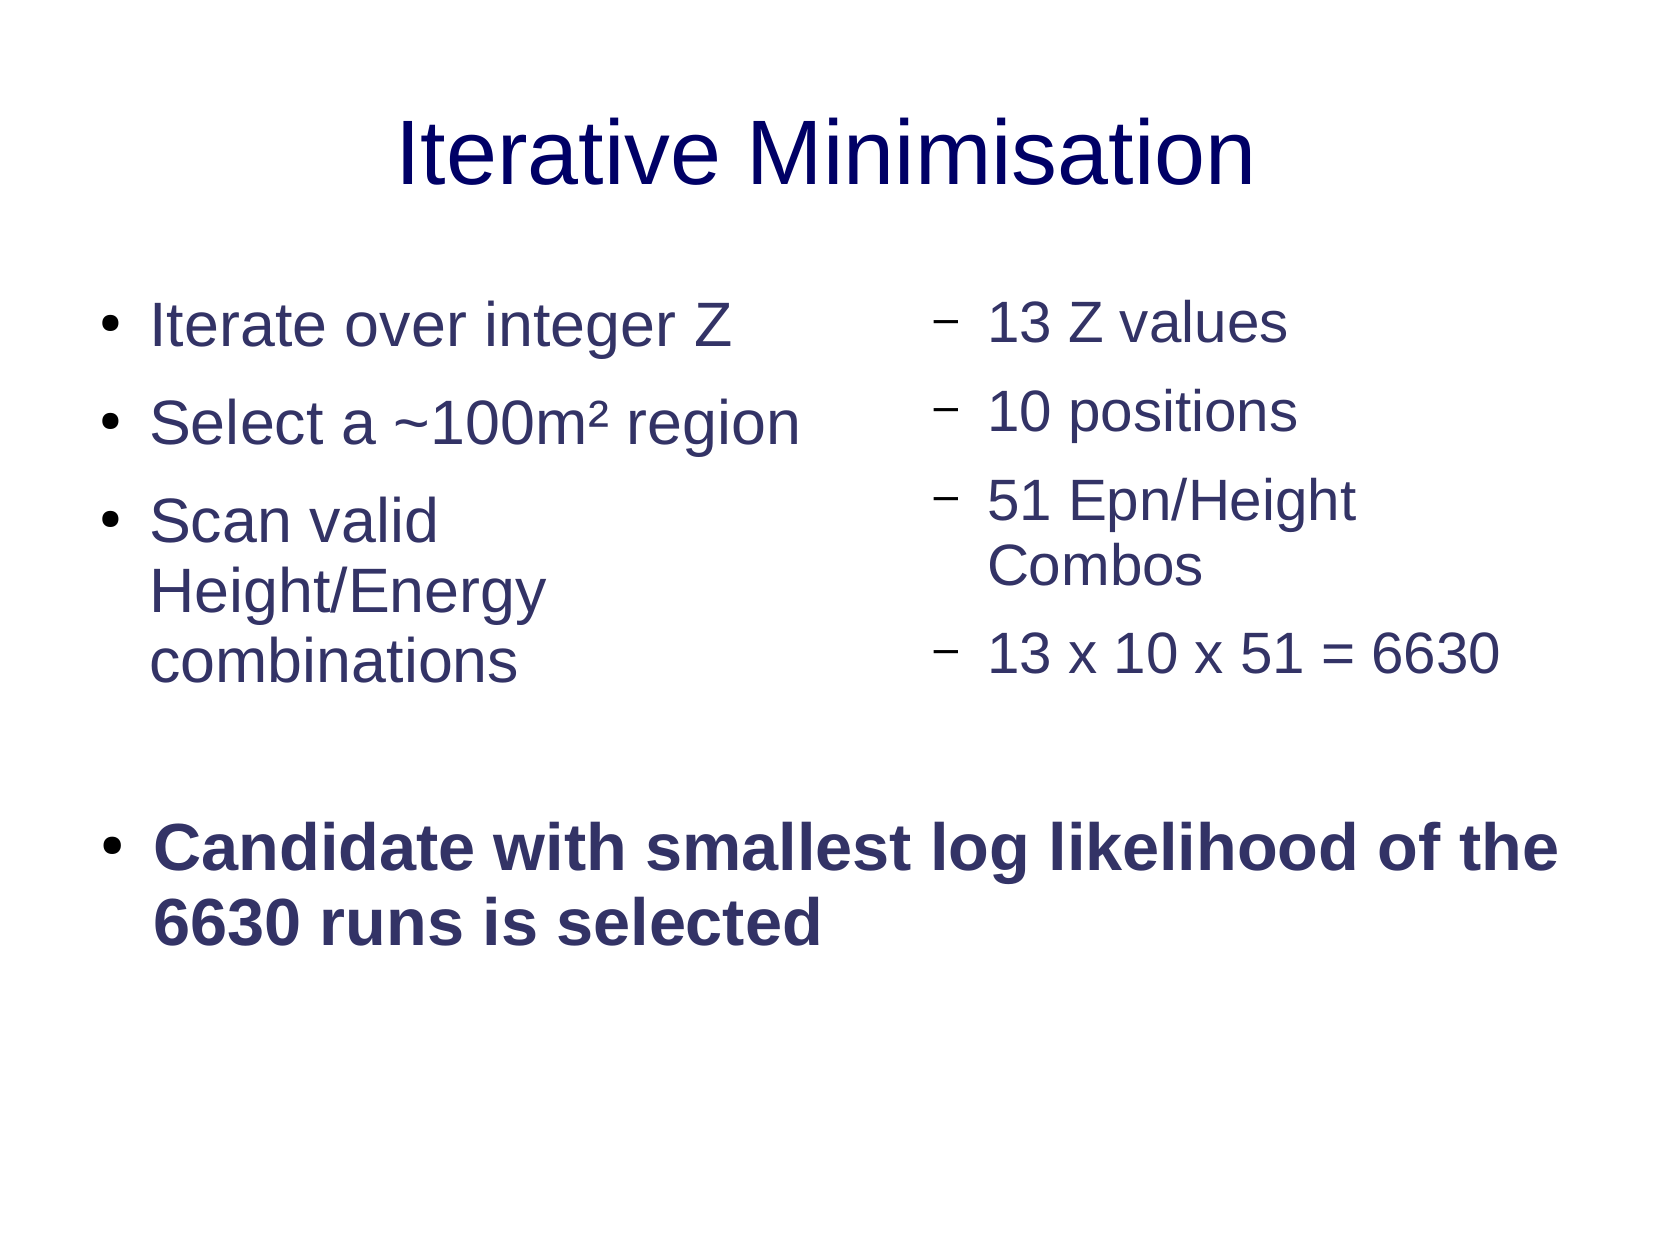

# Iterative Minimisation
Iterate over integer Z
Select a ~100m² region
Scan valid Height/Energy combinations
13 Z values
10 positions
51 Epn/Height Combos
13 x 10 x 51 = 6630
Candidate with smallest log likelihood of the 6630 runs is selected